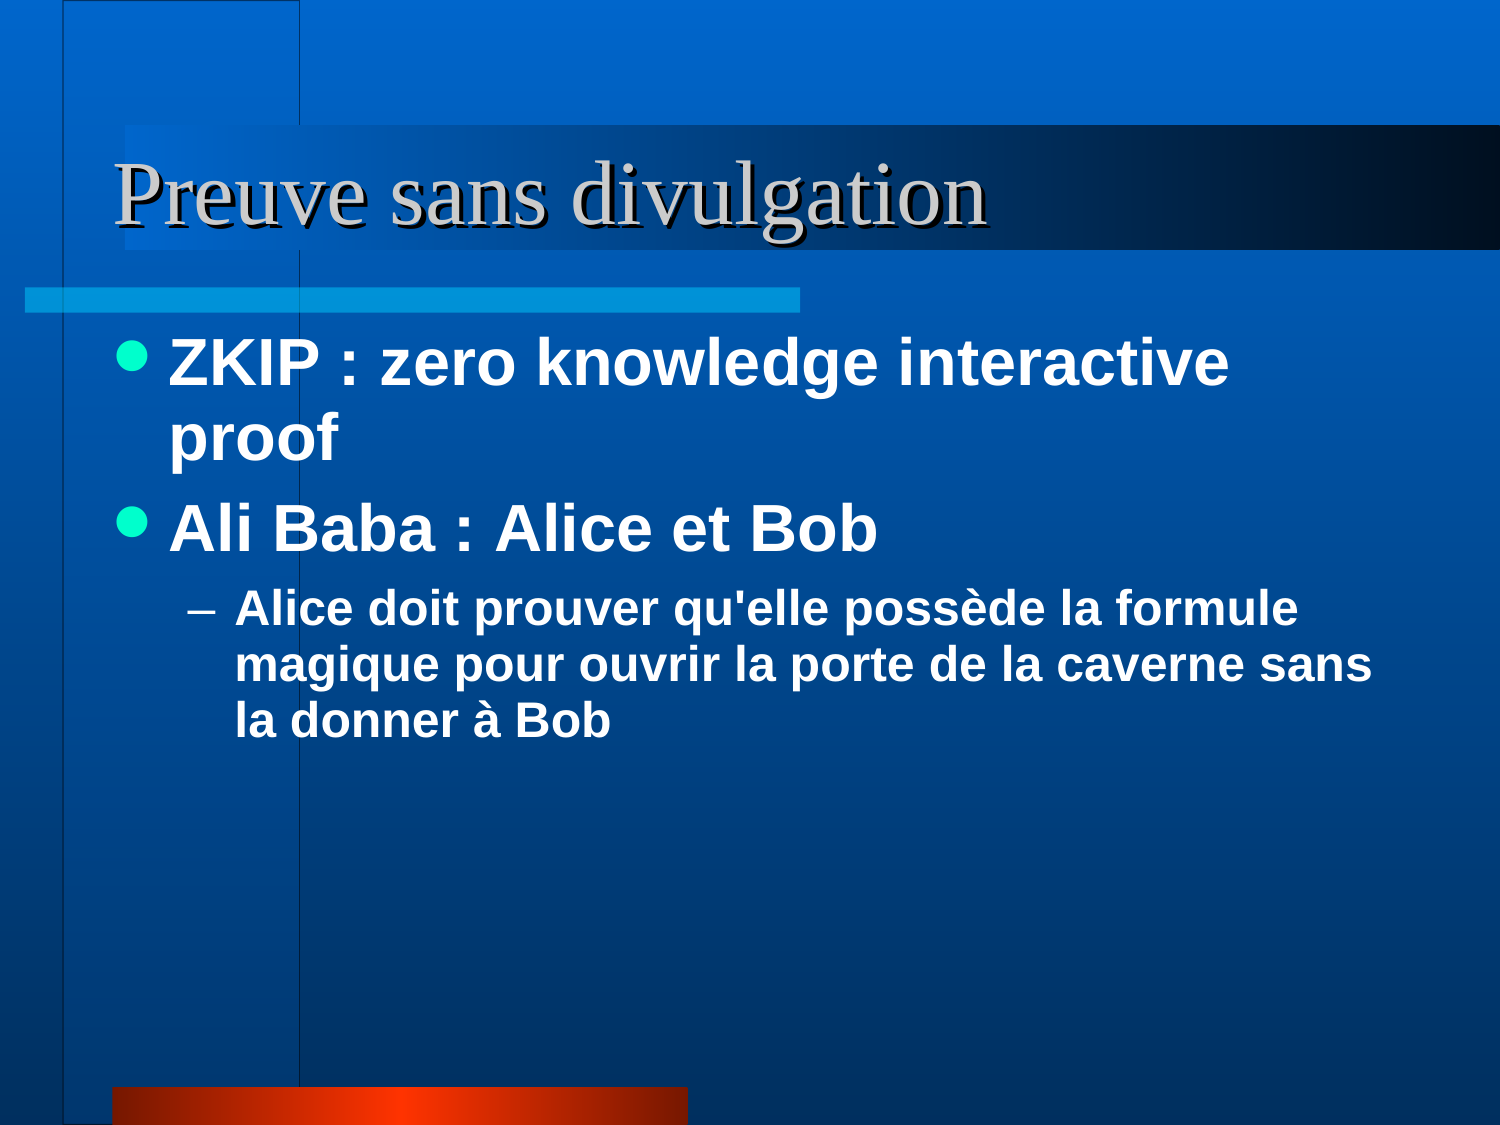

# Preuve sans divulgation
ZKIP : zero knowledge interactive proof
Ali Baba : Alice et Bob
Alice doit prouver qu'elle possède la formule magique pour ouvrir la porte de la caverne sans la donner à Bob